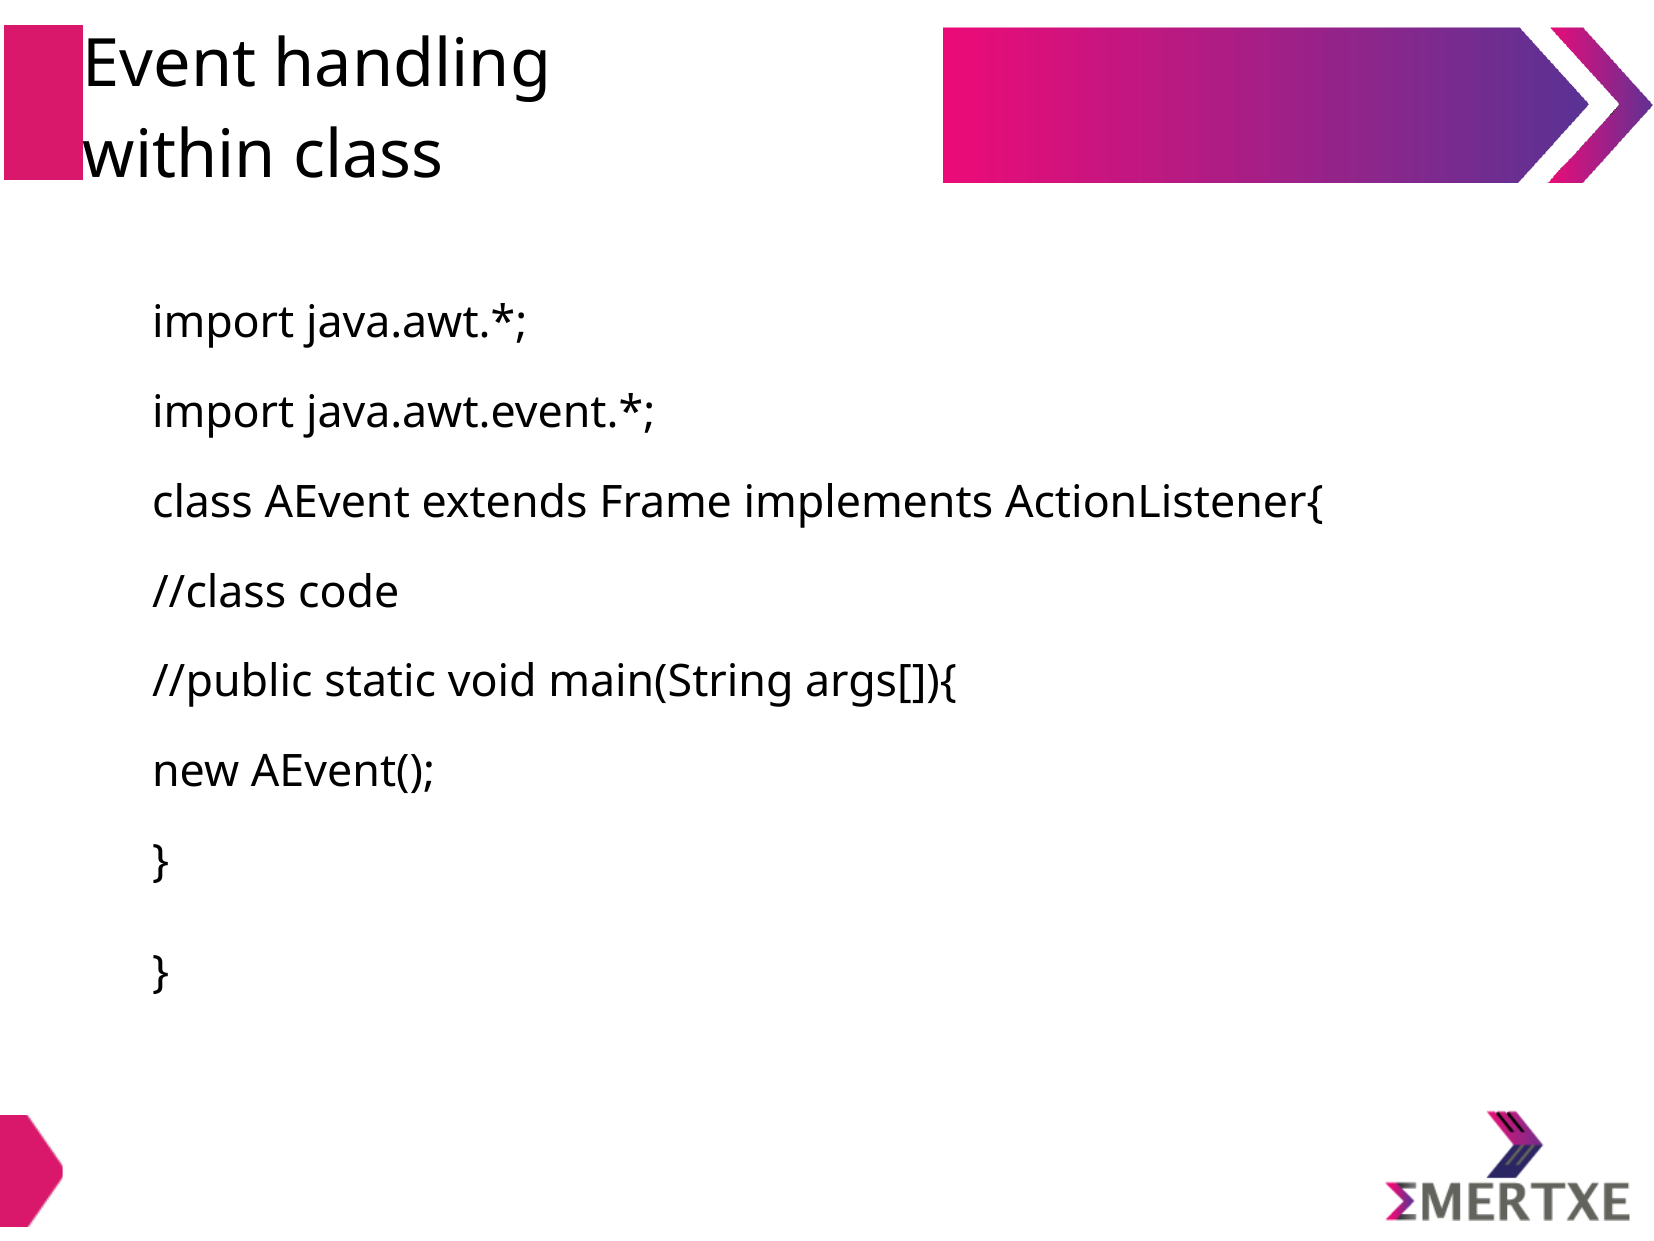

# Event handling within class
import java.awt.*;
import java.awt.event.*;
class AEvent extends Frame implements ActionListener{
//class code
//public static void main(String args[]){
new AEvent();
}
}